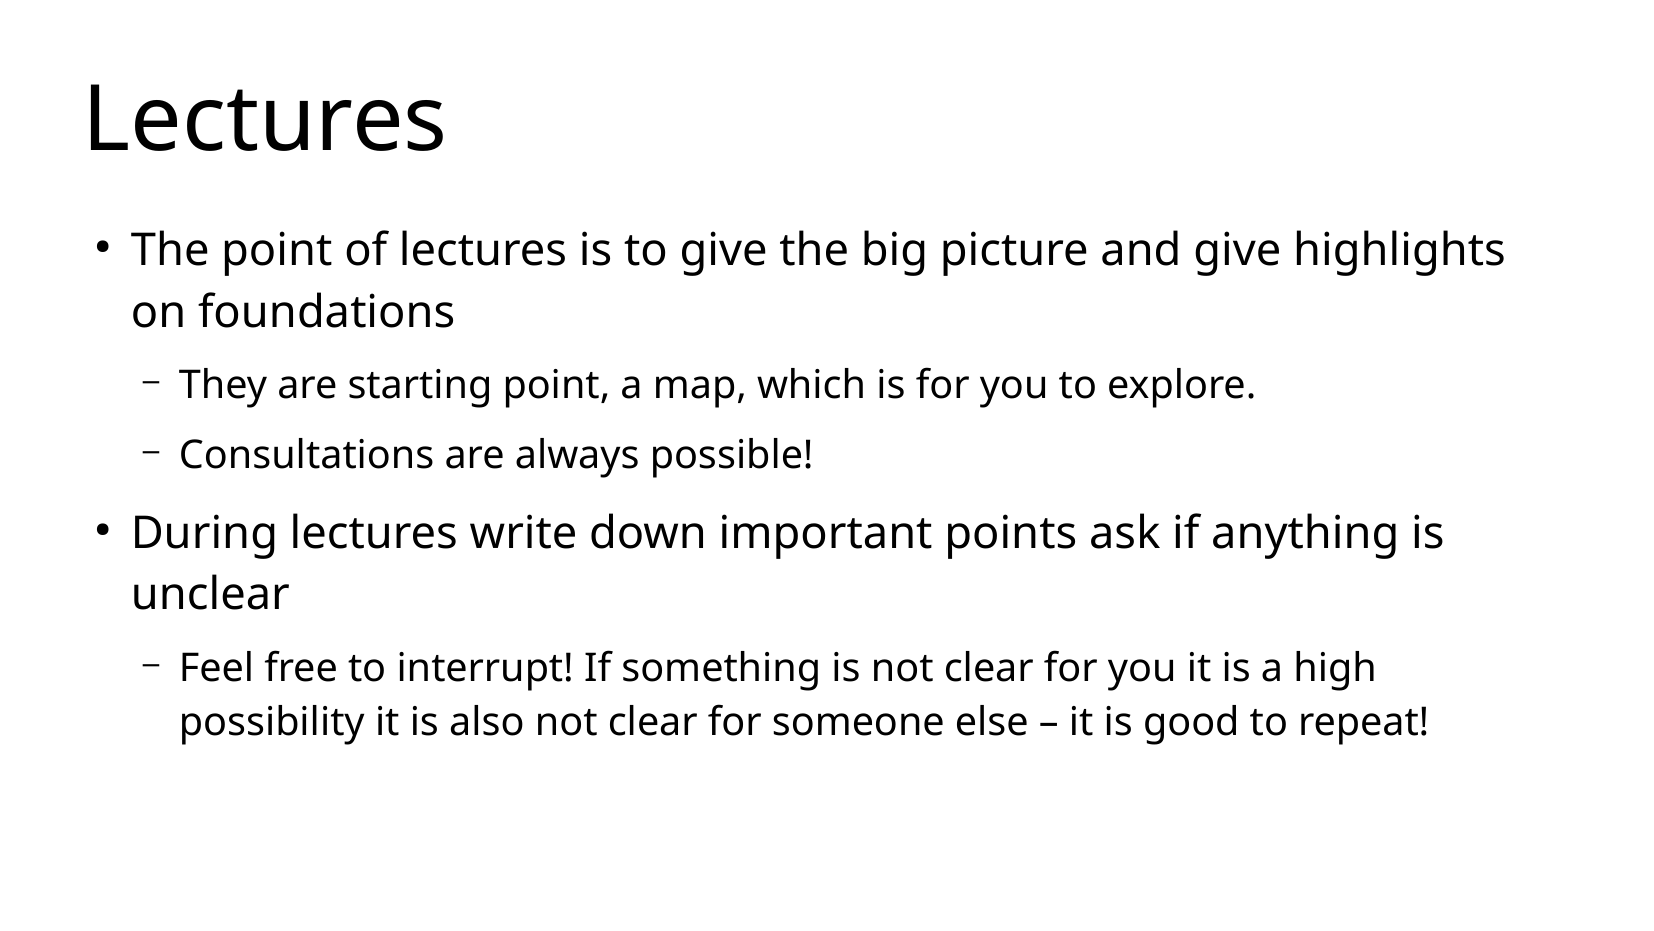

# Lectures
The point of lectures is to give the big picture and give highlights on foundations
They are starting point, a map, which is for you to explore.
Consultations are always possible!
During lectures write down important points ask if anything is unclear
Feel free to interrupt! If something is not clear for you it is a high possibility it is also not clear for someone else – it is good to repeat!